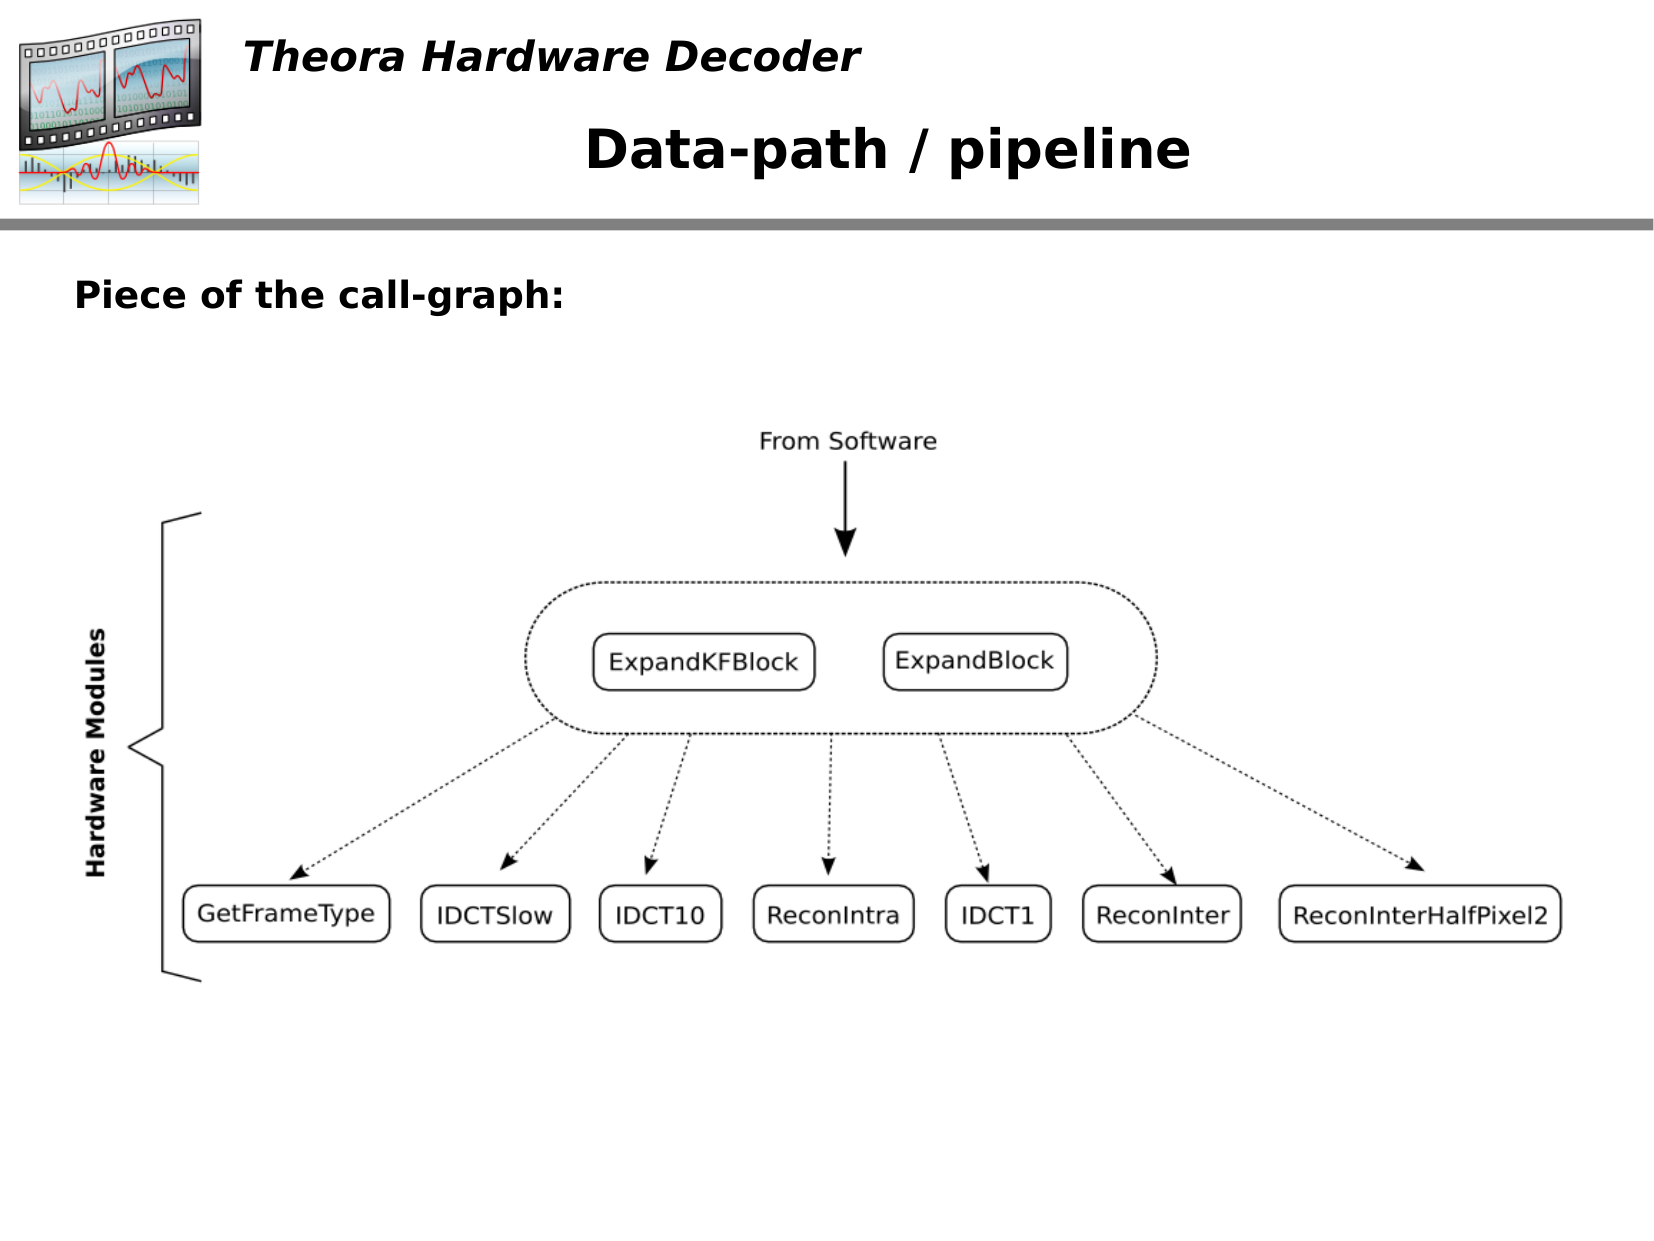

Theora Hardware Decoder
Data-path / pipeline
Piece of the call-graph: